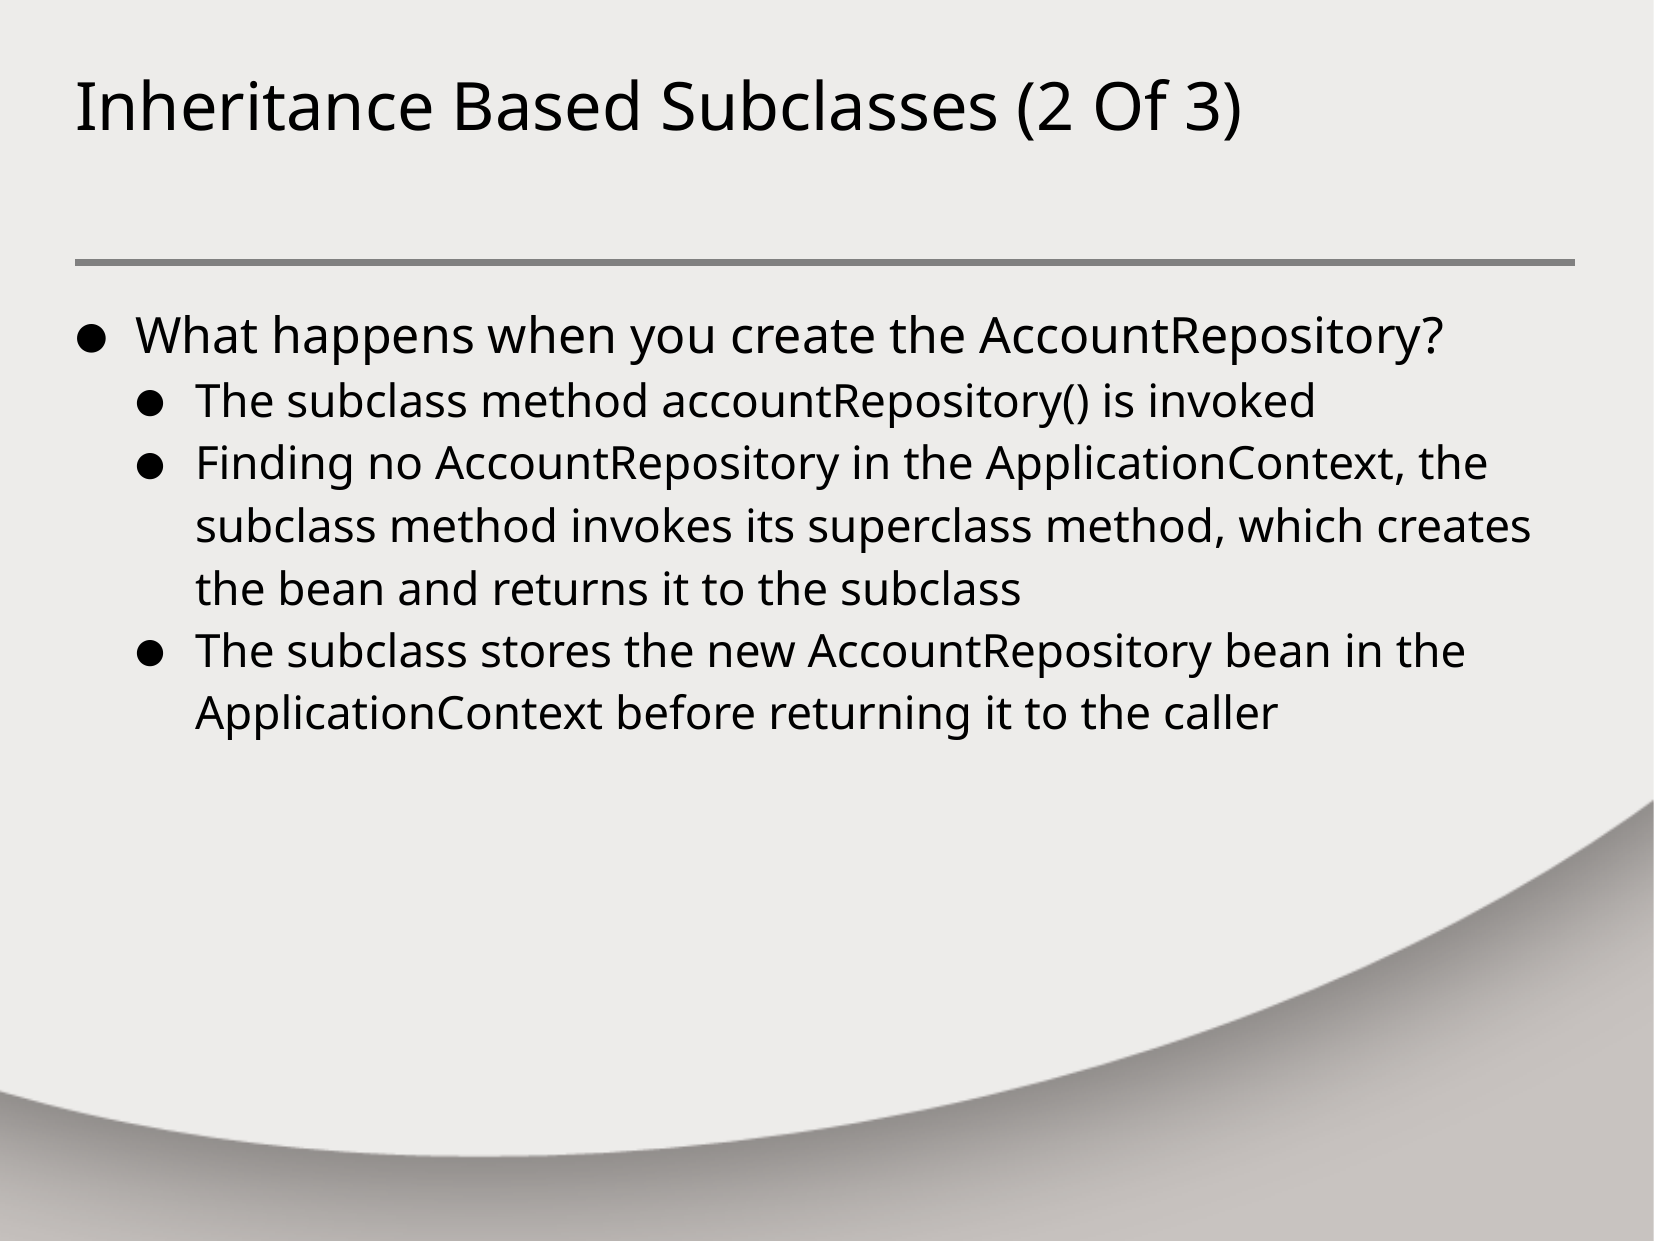

Inheritance Based Subclasses (2 Of 3)
# What happens when you create the AccountRepository?
The subclass method accountRepository() is invoked
Finding no AccountRepository in the ApplicationContext, the subclass method invokes its superclass method, which creates the bean and returns it to the subclass
The subclass stores the new AccountRepository bean in the ApplicationContext before returning it to the caller